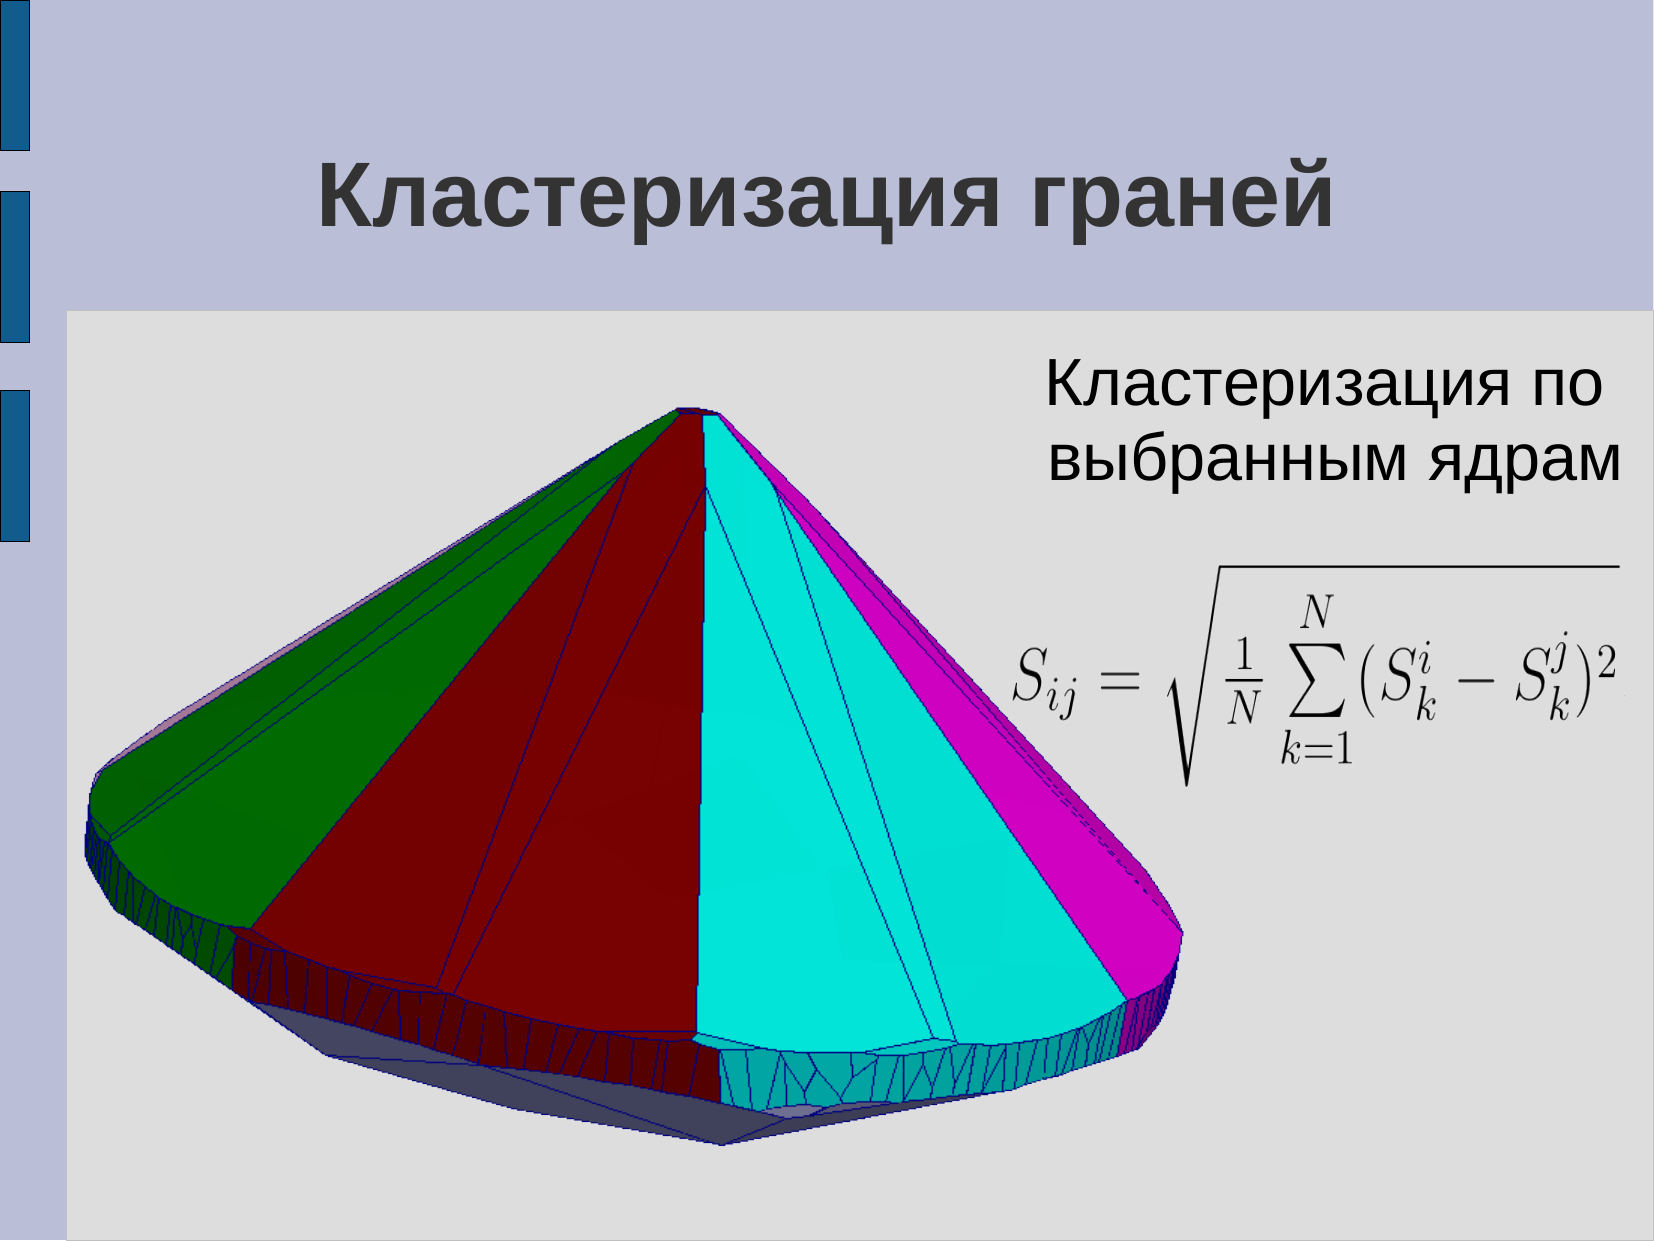

# Кластеризация граней
Кластеризация по
выбранным ядрам